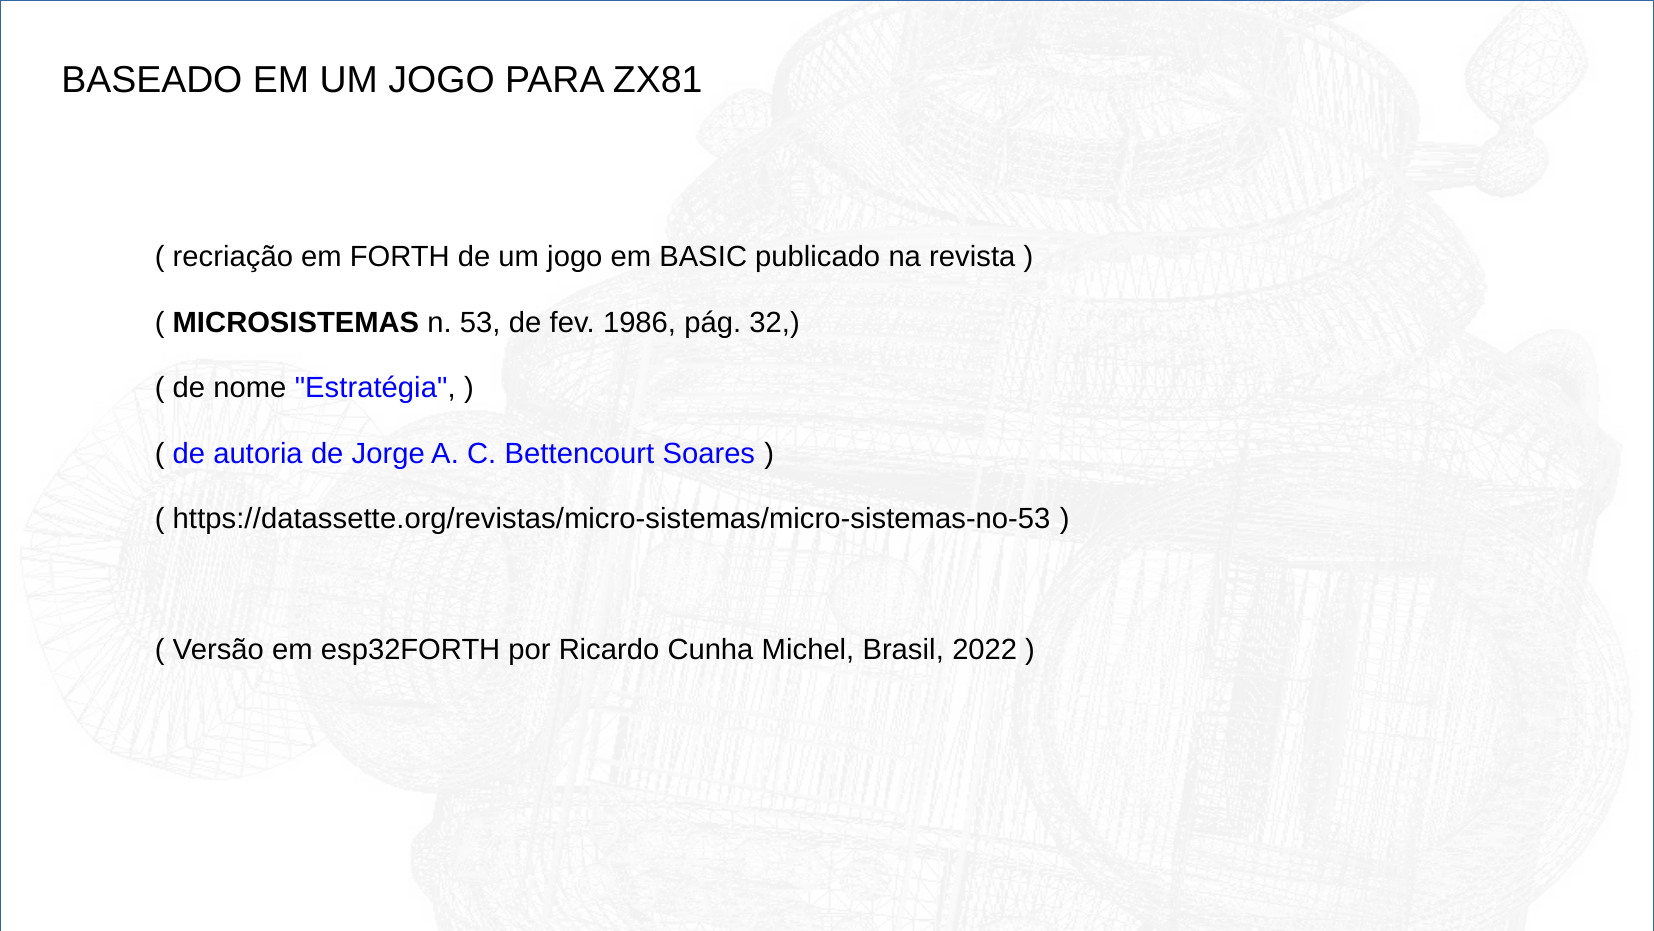

BASEADO EM UM JOGO PARA ZX81
( recriação em FORTH de um jogo em BASIC publicado na revista )
( MICROSISTEMAS n. 53, de fev. 1986, pág. 32,)
( de nome "Estratégia", )
( de autoria de Jorge A. C. Bettencourt Soares )
( https://datassette.org/revistas/micro-sistemas/micro-sistemas-no-53 )
( Versão em esp32FORTH por Ricardo Cunha Michel, Brasil, 2022 )